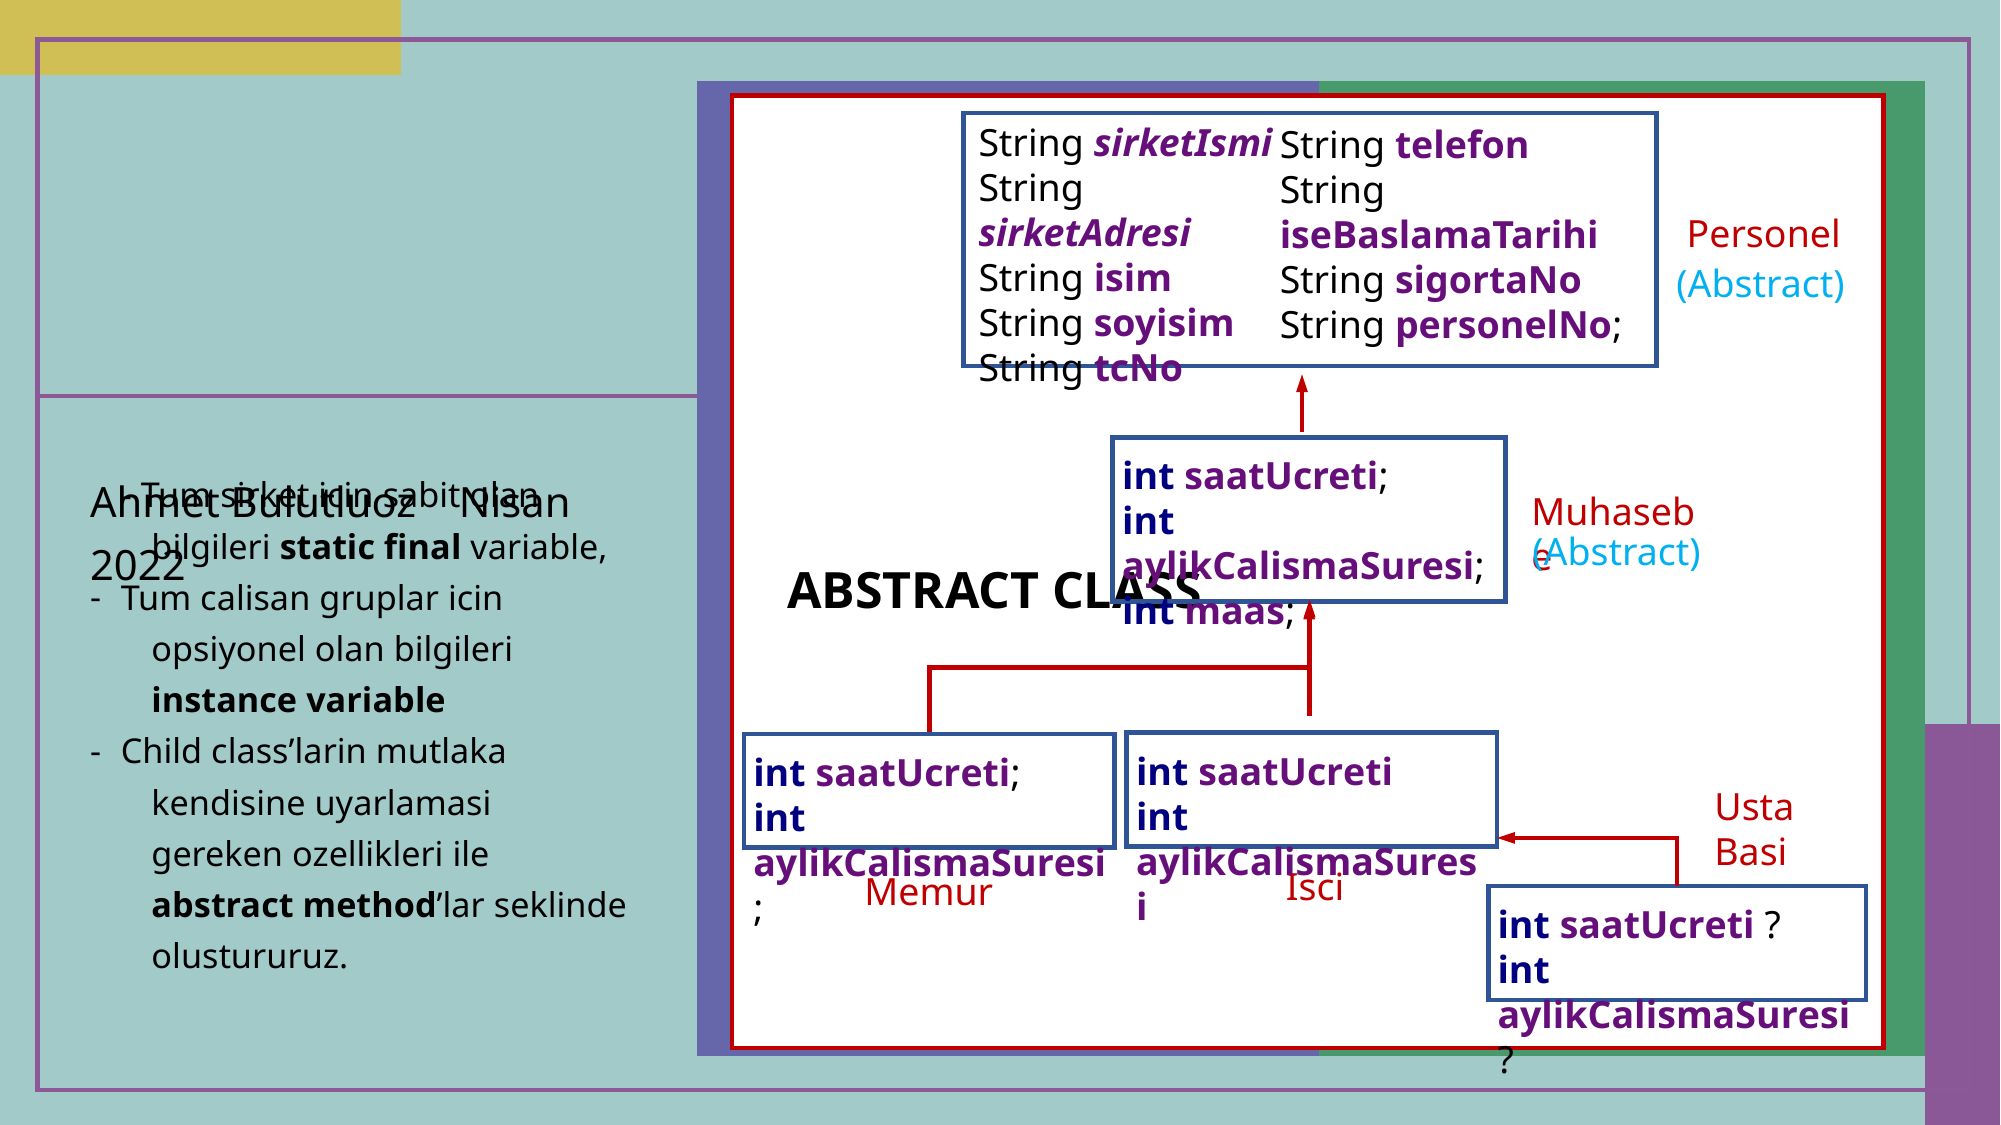

String sirketIsmi
String sirketAdresi
String isim
String soyisim
String tcNo
String telefon
String iseBaslamaTarihi
String sigortaNo
String personelNo;
Abstract class
Personel
(Abstract)
int saatUcreti;
int aylikCalismaSuresi;
int maas;
# - Tum sirket icin sabit olan bilgileri static final variable,
Tum calisan gruplar icin opsiyonel olan bilgileri instance variable
Child class’larin mutlaka kendisine uyarlamasi gereken ozellikleri ile abstract method’lar seklinde olustururuz.
Ahmet Bulutluoz Nisan 2022
Muhasebe
(Abstract)
int saatUcreti
int aylikCalismaSuresi
int saatUcreti;
int aylikCalismaSuresi;
Usta Basi
Isci
Memur
int saatUcreti ?
int aylikCalismaSuresi ?